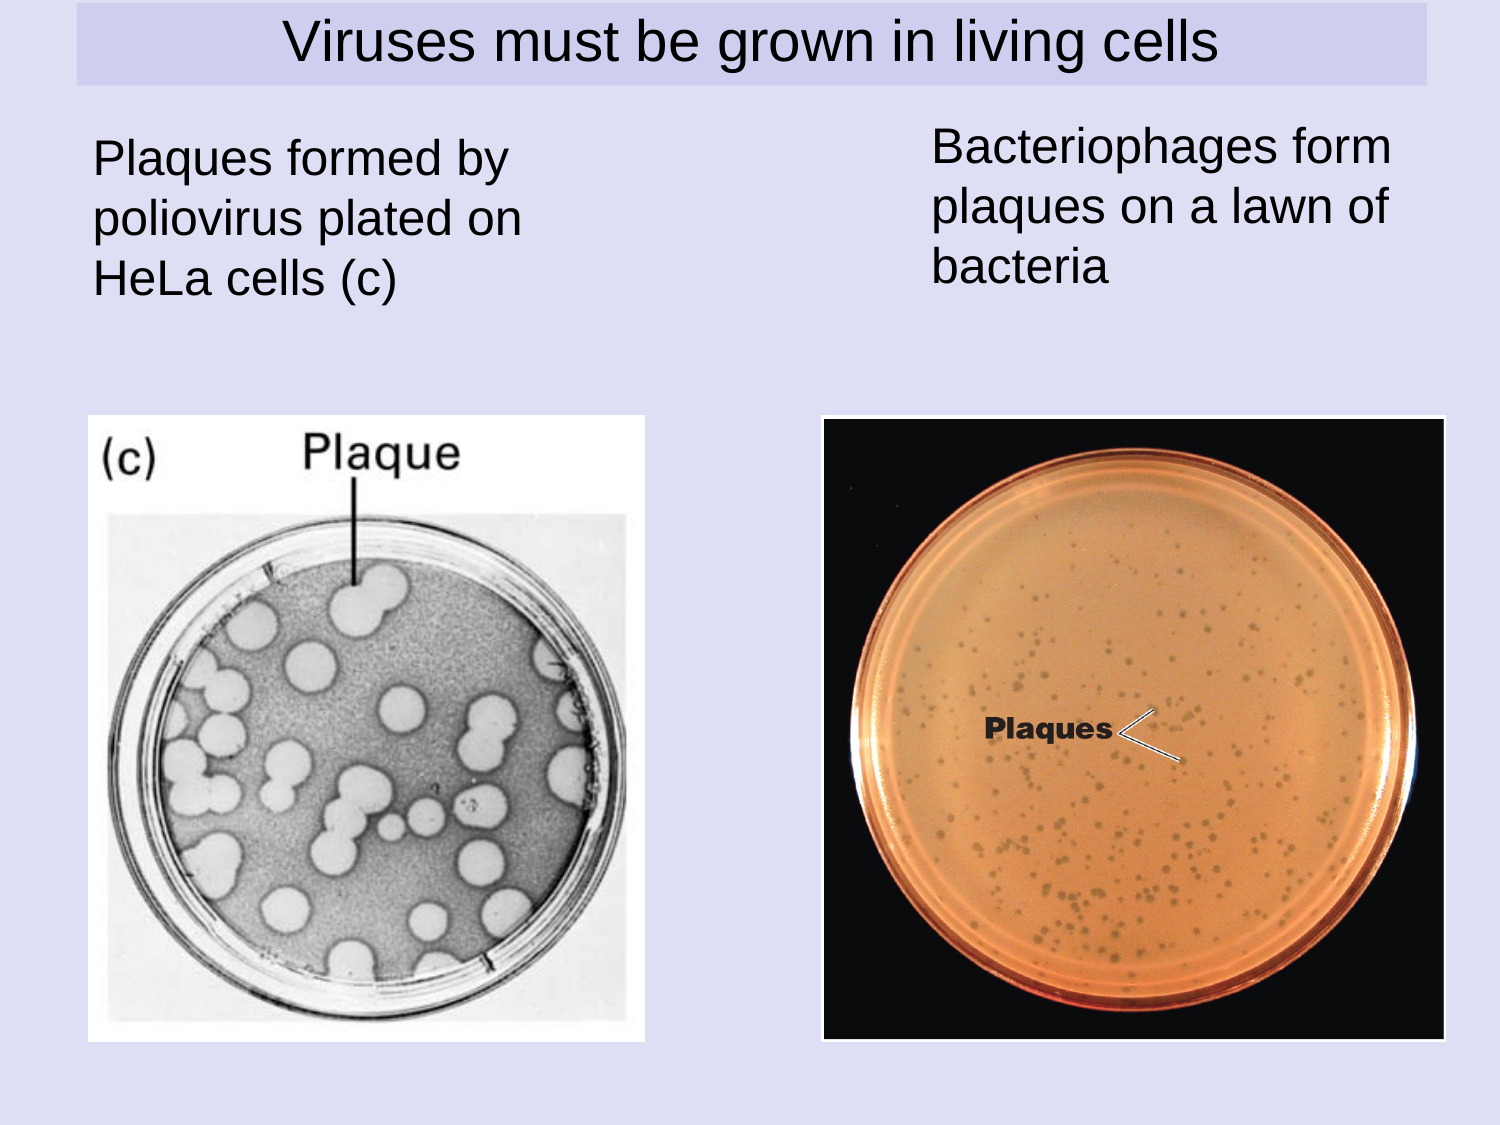

# Viruses must be grown in living cells
Bacteriophages form plaques on a lawn of bacteria
Plaques formed by poliovirus plated on HeLa cells (c)